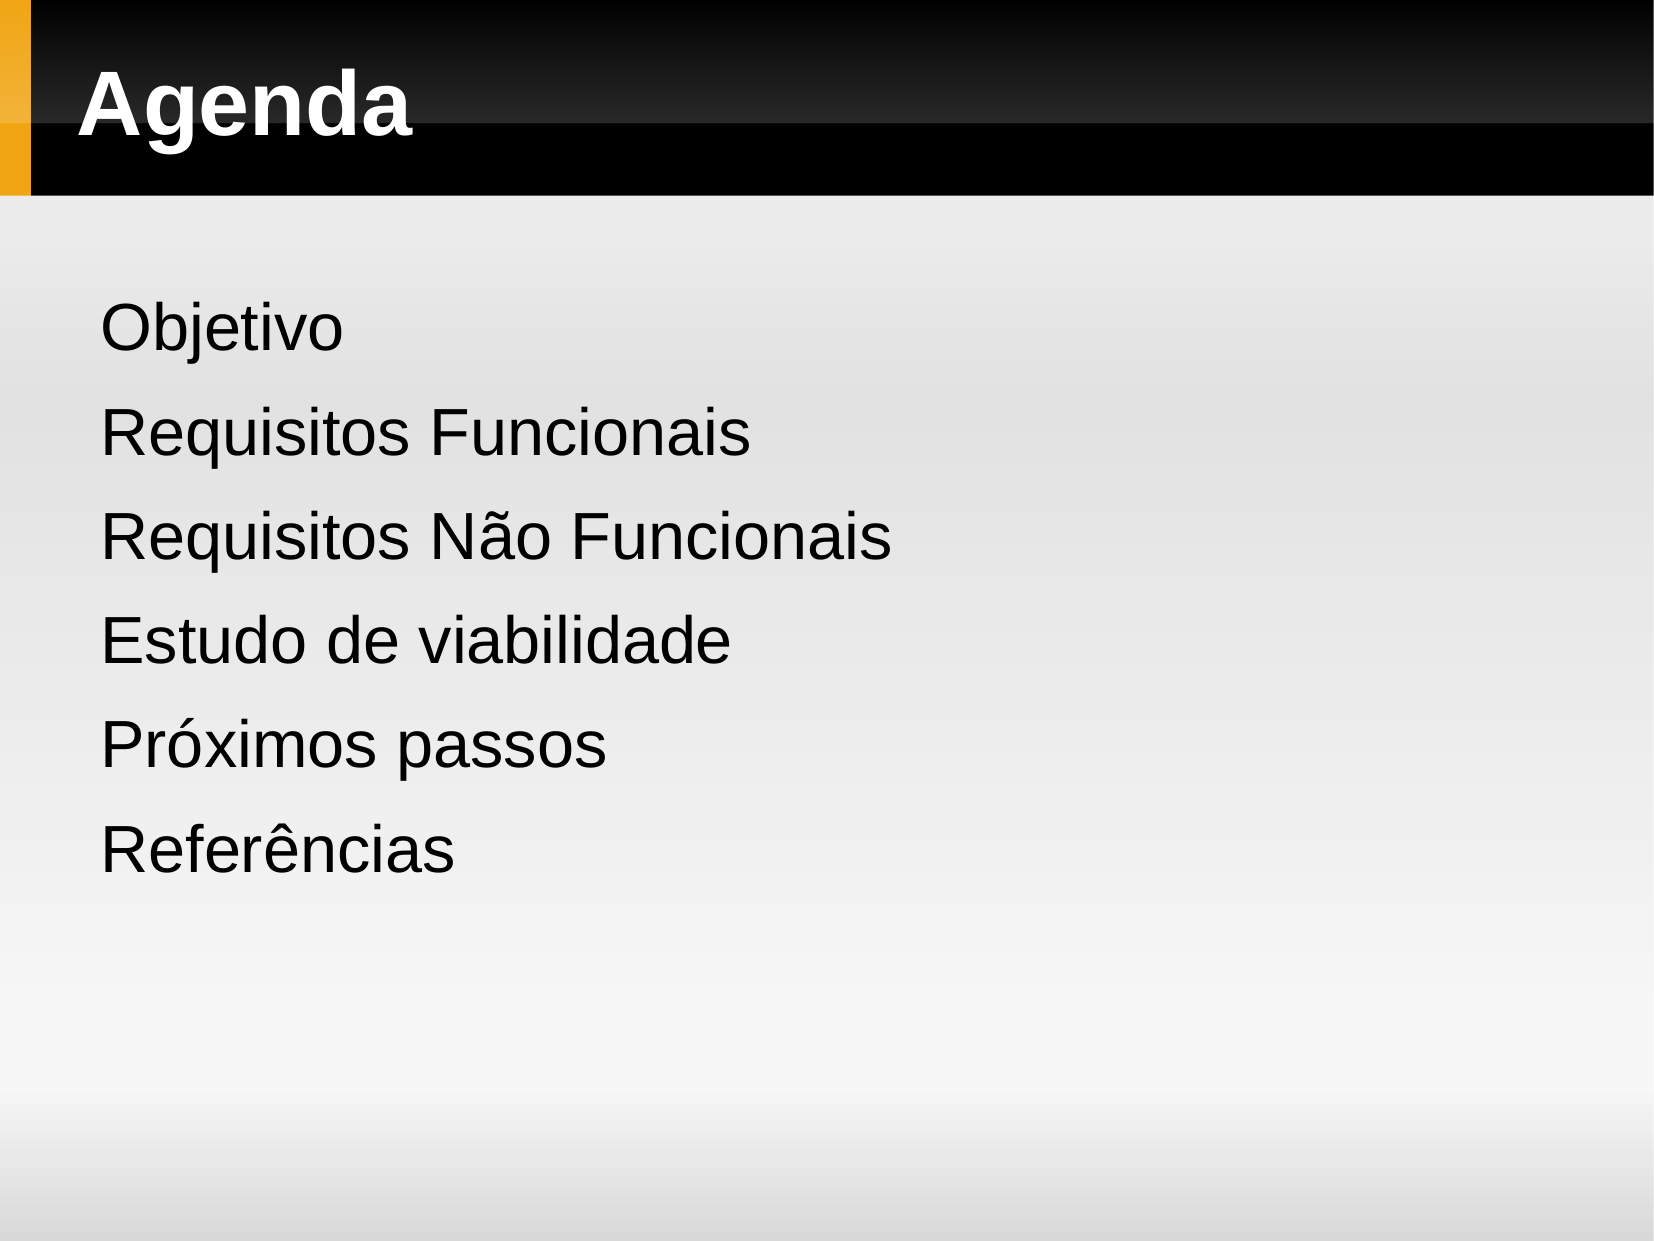

# Agenda
Objetivo
Requisitos Funcionais
Requisitos Não Funcionais
Estudo de viabilidade
Próximos passos
Referências